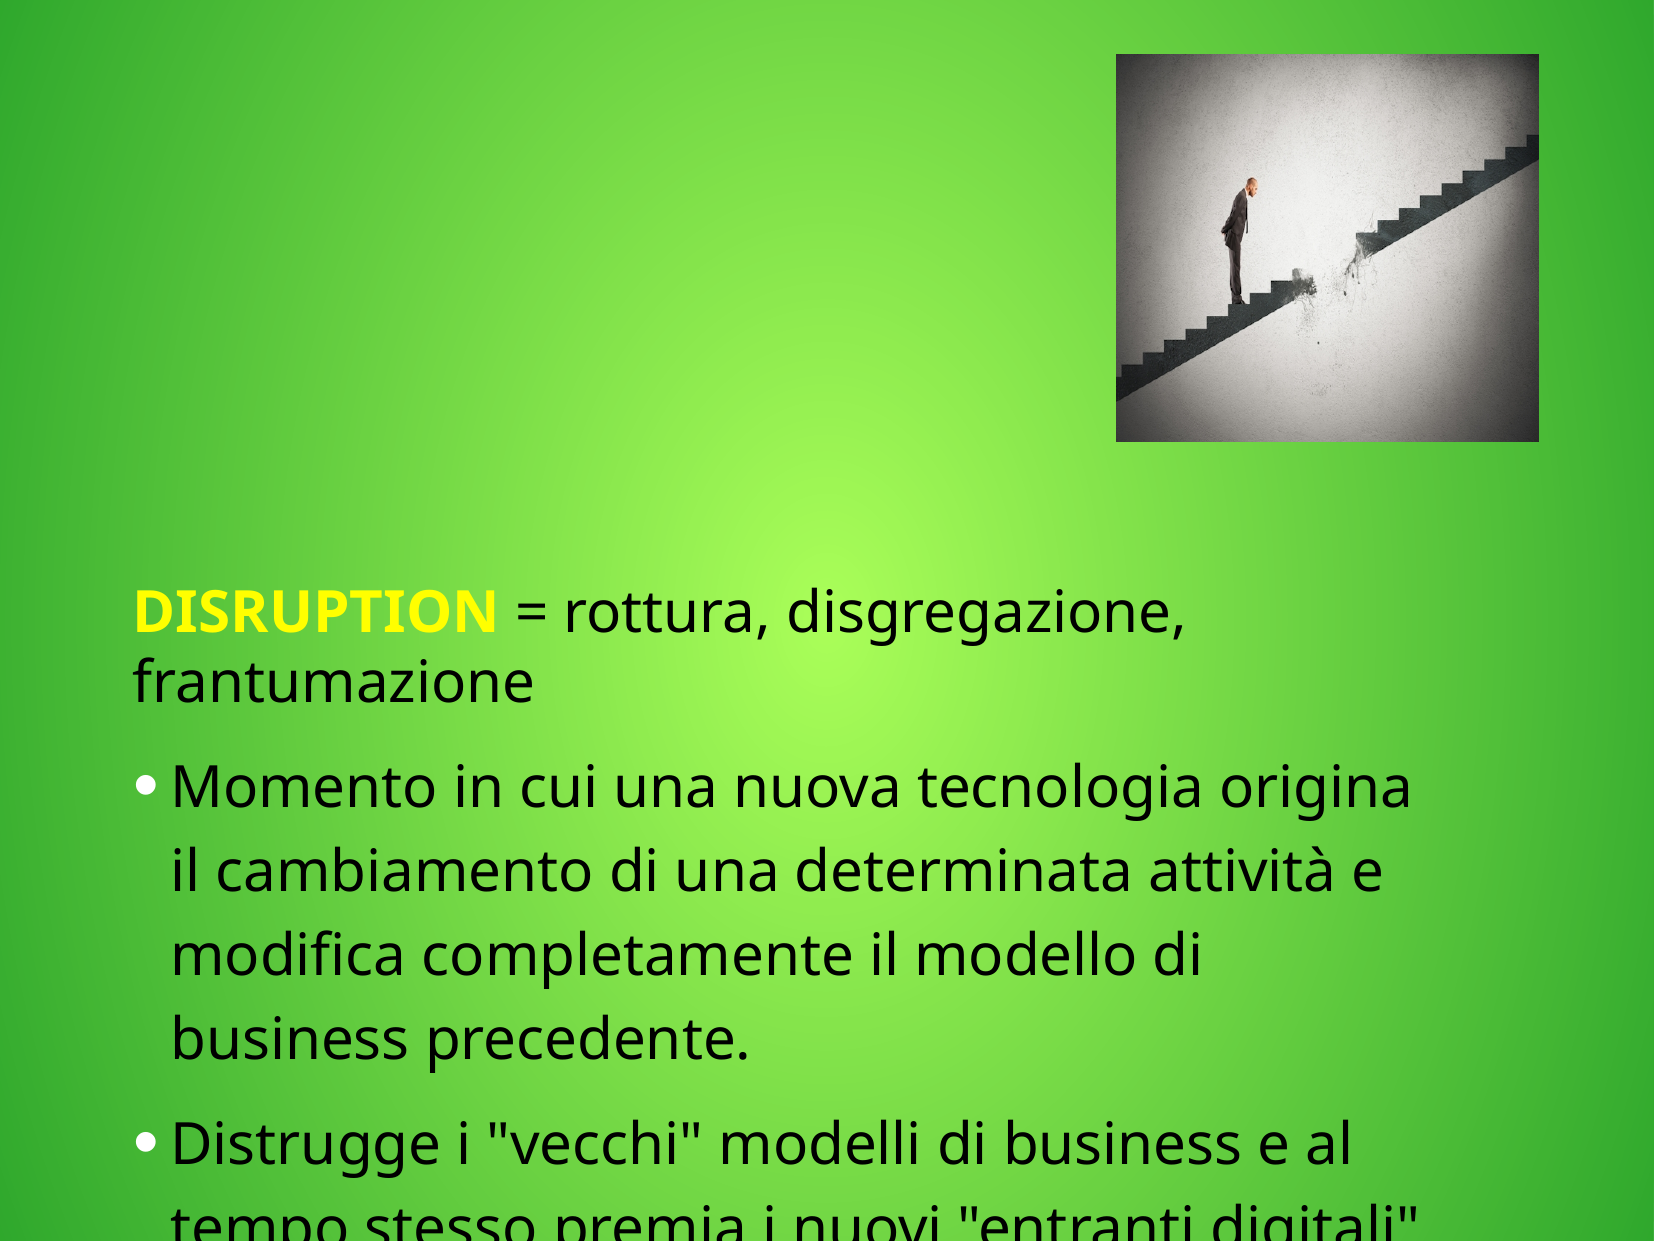

# DISRUPTION = rottura, disgregazione, frantumazione
Momento in cui una nuova tecnologia origina il cambiamento di una determinata attività e modifica completamente il modello di business precedente.
Distrugge i "vecchi" modelli di business e al tempo stesso premia i nuovi "entranti digitali"
Cos’è la disruption?